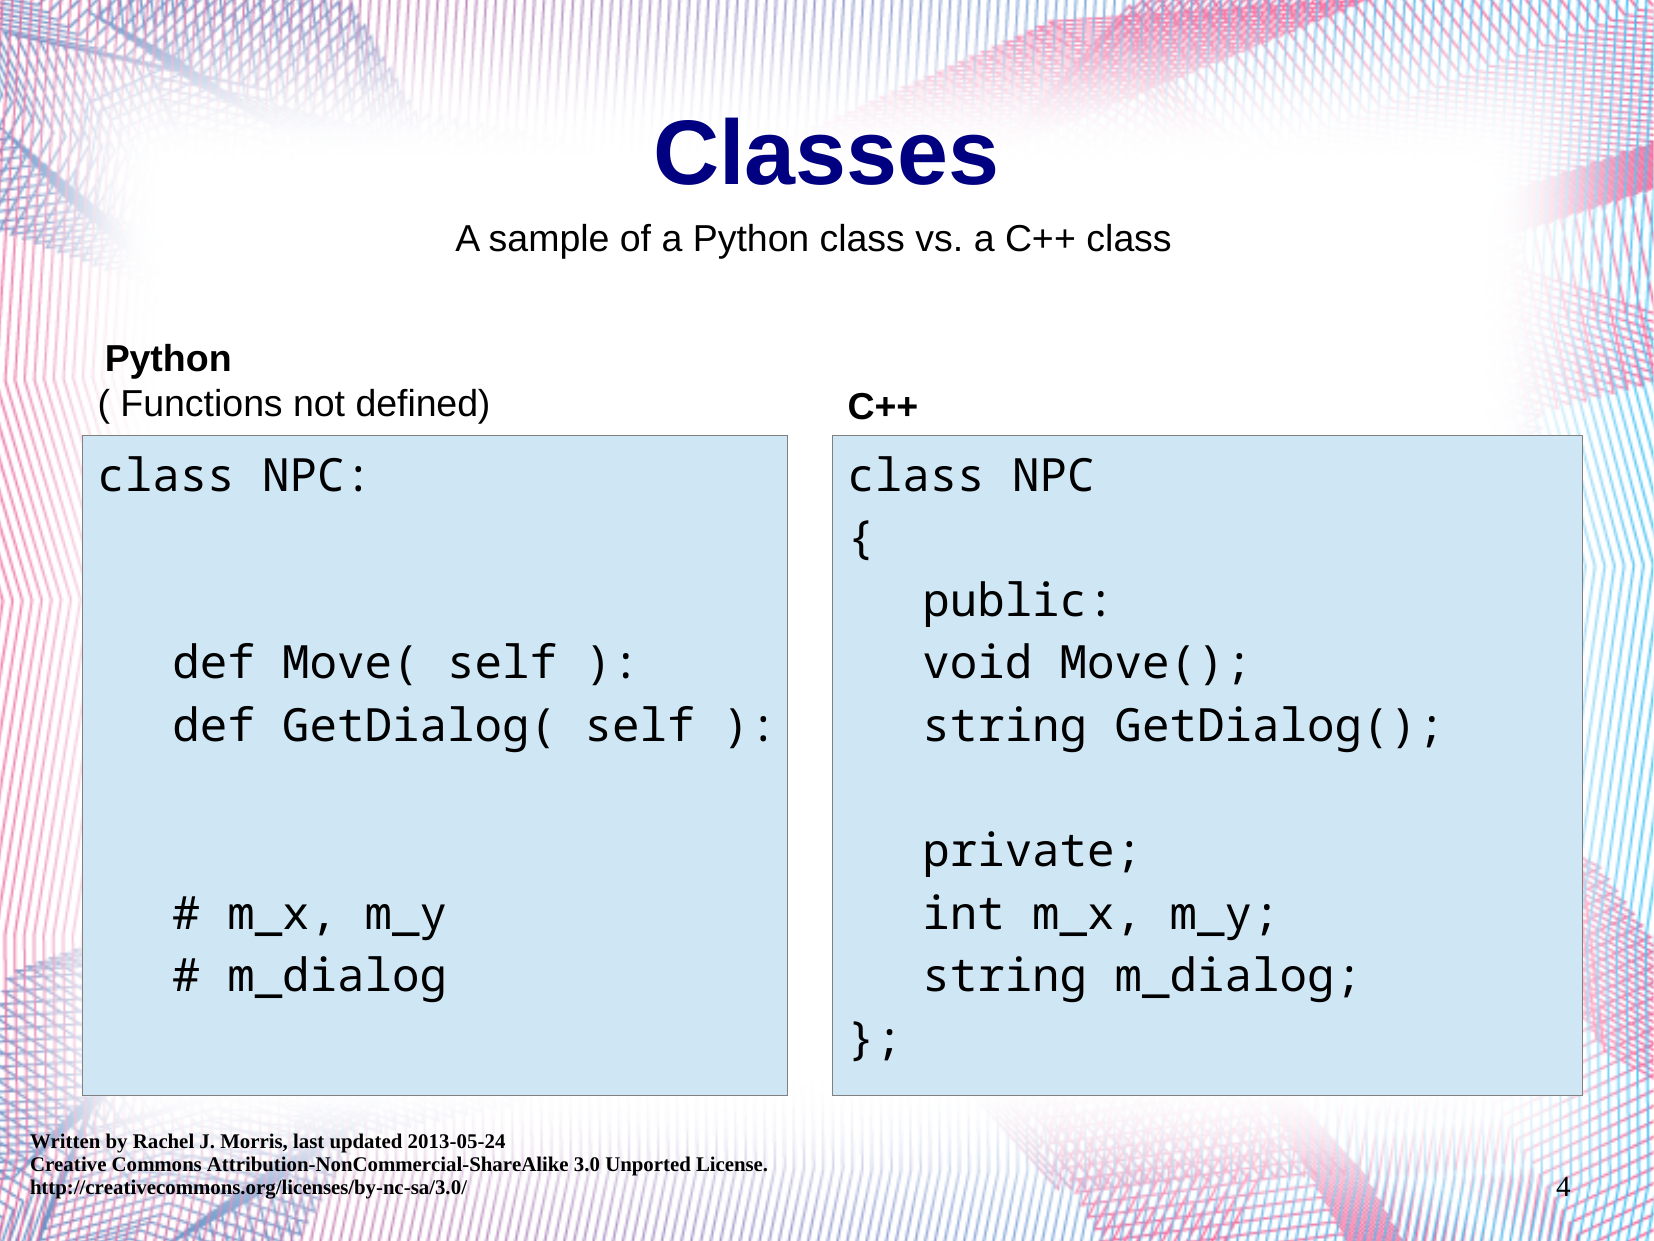

# Classes
A sample of a Python class vs. a C++ class
Python
( Functions not defined)
C++
class NPC:
	def Move( self ):
	def GetDialog( self ):
	# m_x, m_y
	# m_dialog
class NPC
{
	public:
	void Move();
	string GetDialog();
	private;
	int m_x, m_y;
	string m_dialog;
};
4